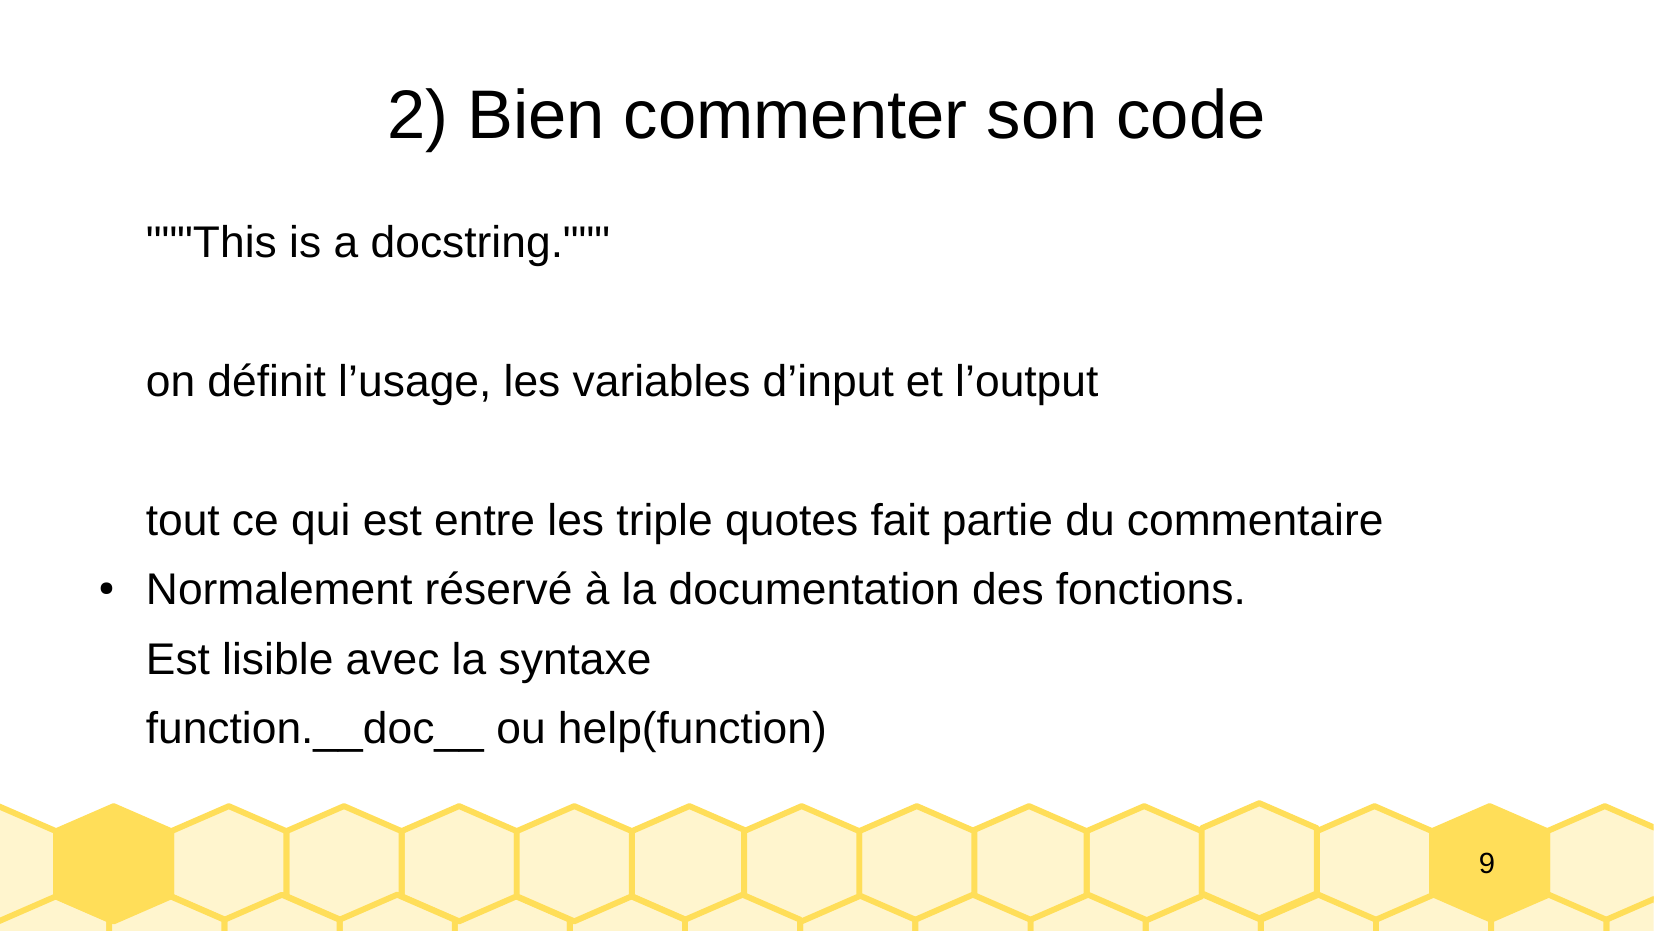

# 2) Bien commenter son code
"""This is a docstring."""
on définit l’usage, les variables d’input et l’output
tout ce qui est entre les triple quotes fait partie du commentaire
Normalement réservé à la documentation des fonctions.
Est lisible avec la syntaxe
function.__doc__ ou help(function)